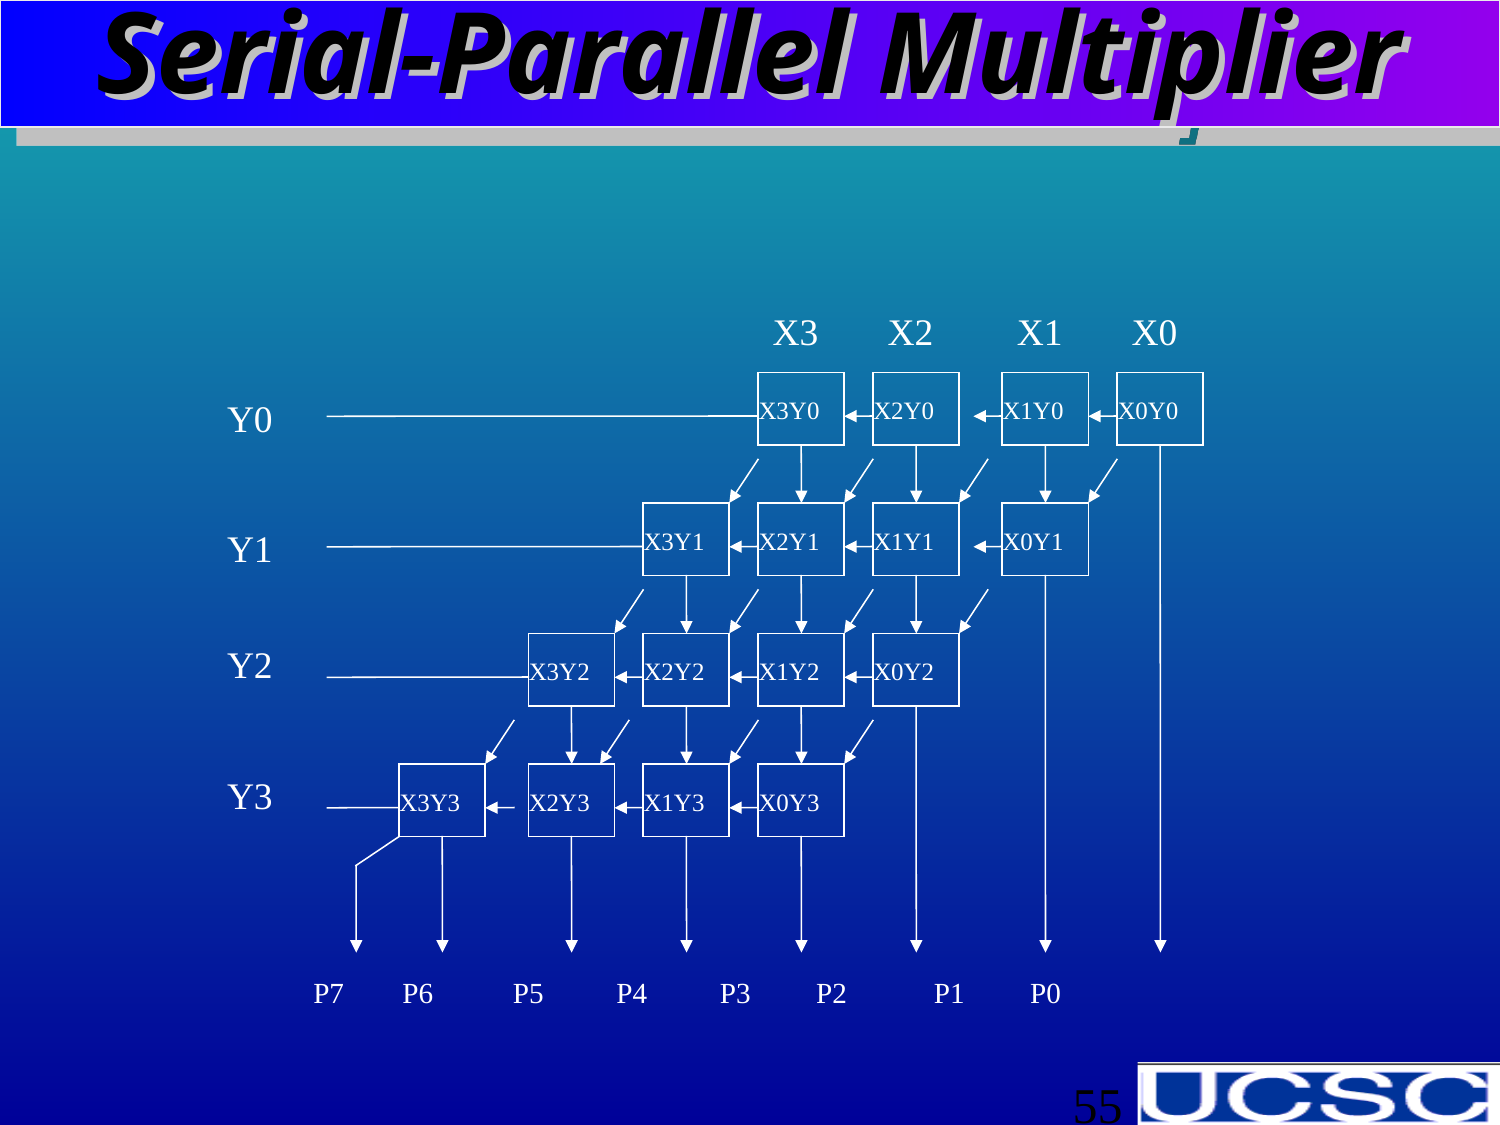

# Serial-Parallel Multiplier
X3
X2
X1
X0
X3Y0
X2Y0
X1Y0
X0Y0
Y0
X3Y1
X2Y1
X1Y1
X0Y1
Y1
Y2
X3Y2
X2Y2
X1Y2
X0Y2
Y3
X3Y3
X2Y3
X1Y3
X0Y3
P7 P6 P5 P4 P3 P2 P1 P0
55